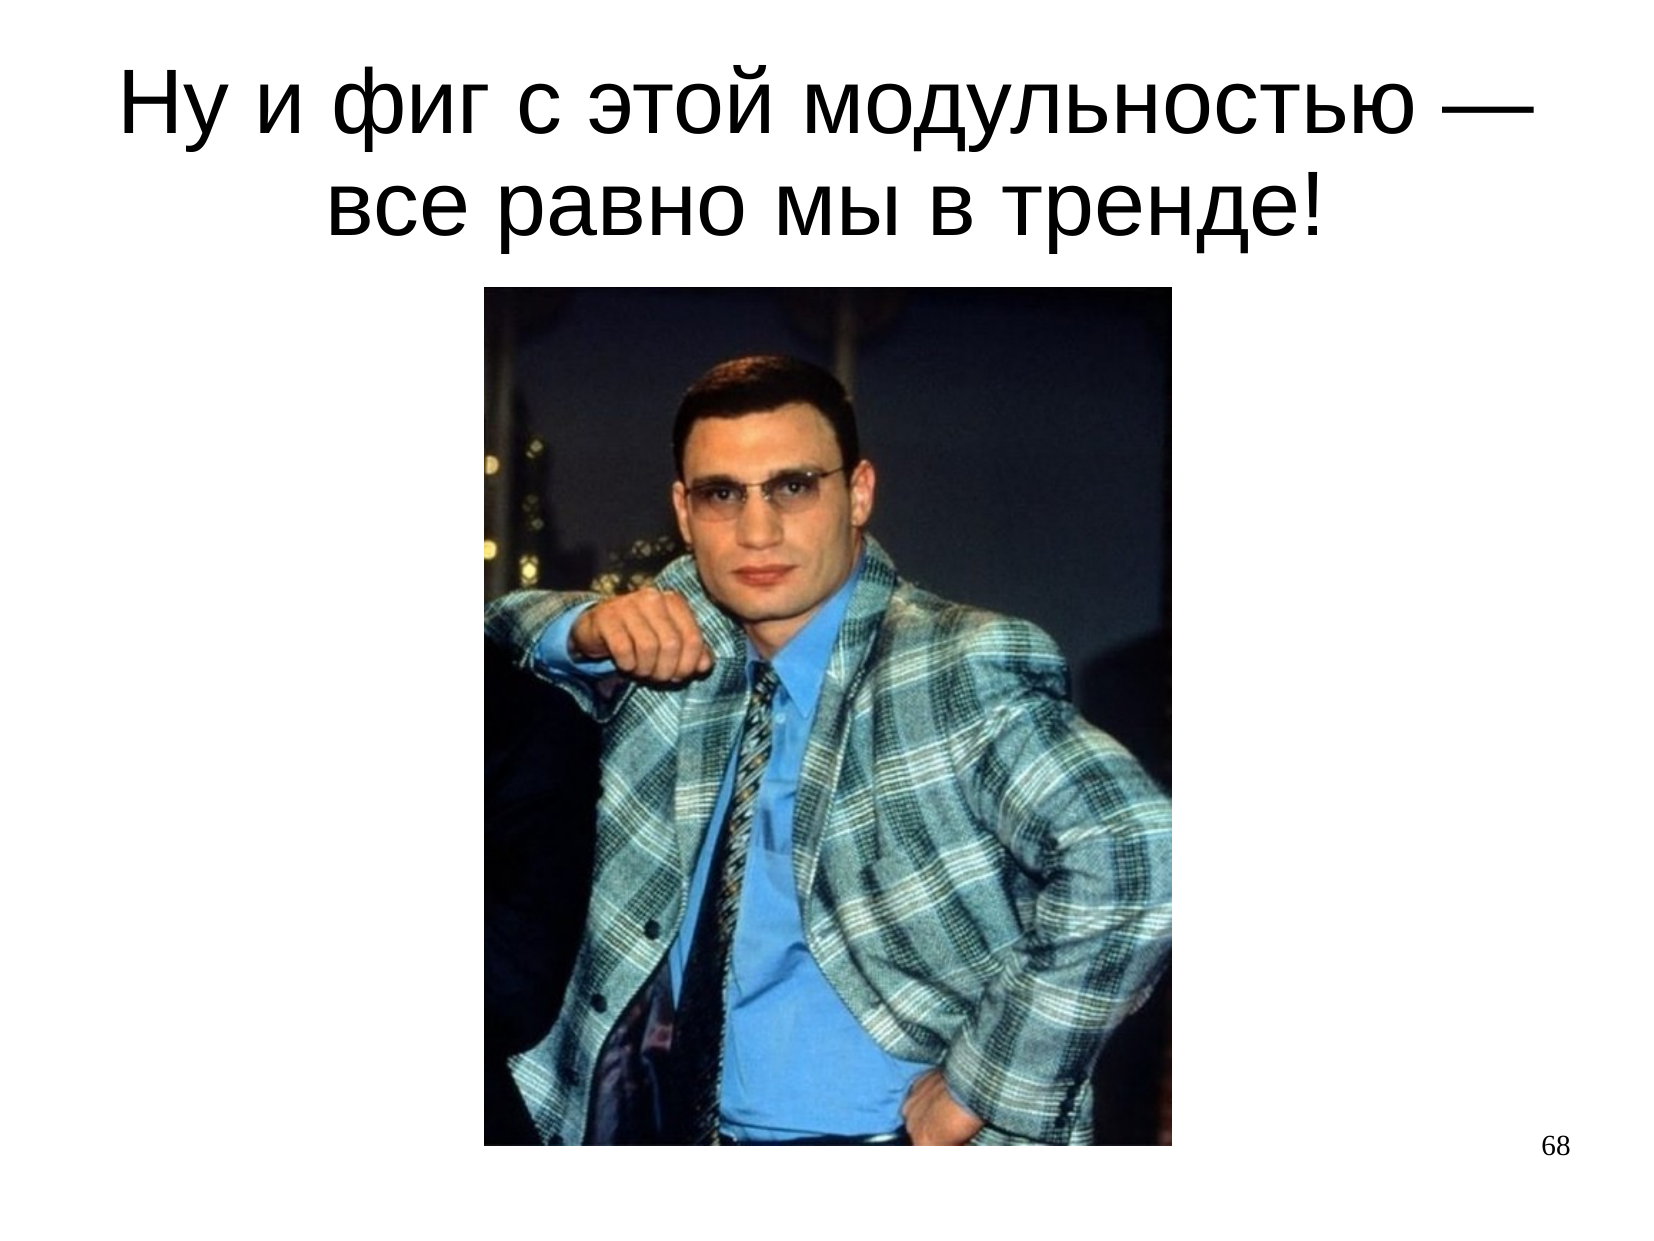

# Ну и фиг с этой модульностью — все равно мы в тренде!
68